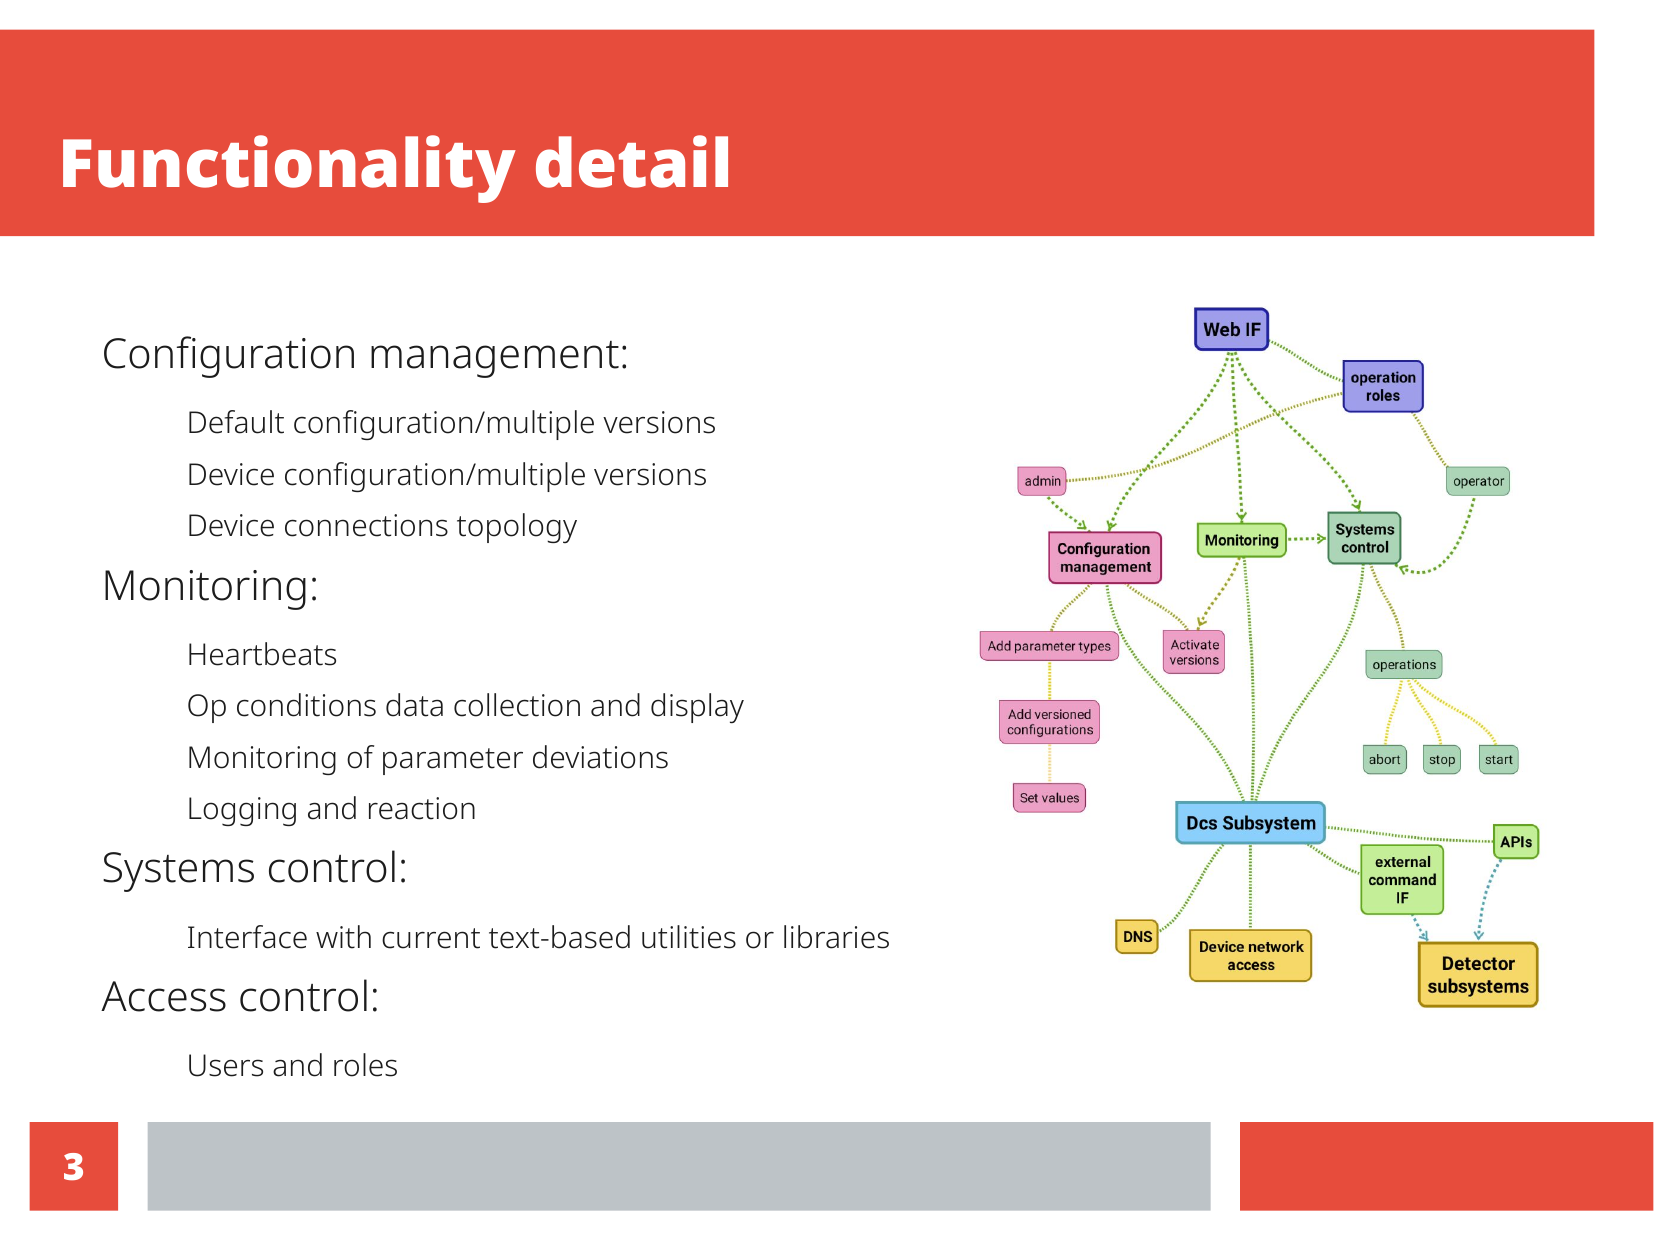

# Functionality detail
Configuration management:
Default configuration/multiple versions
Device configuration/multiple versions
Device connections topology
Monitoring:
Heartbeats
Op conditions data collection and display
Monitoring of parameter deviations
Logging and reaction
Systems control:
Interface with current text-based utilities or libraries
Access control:
Users and roles
3